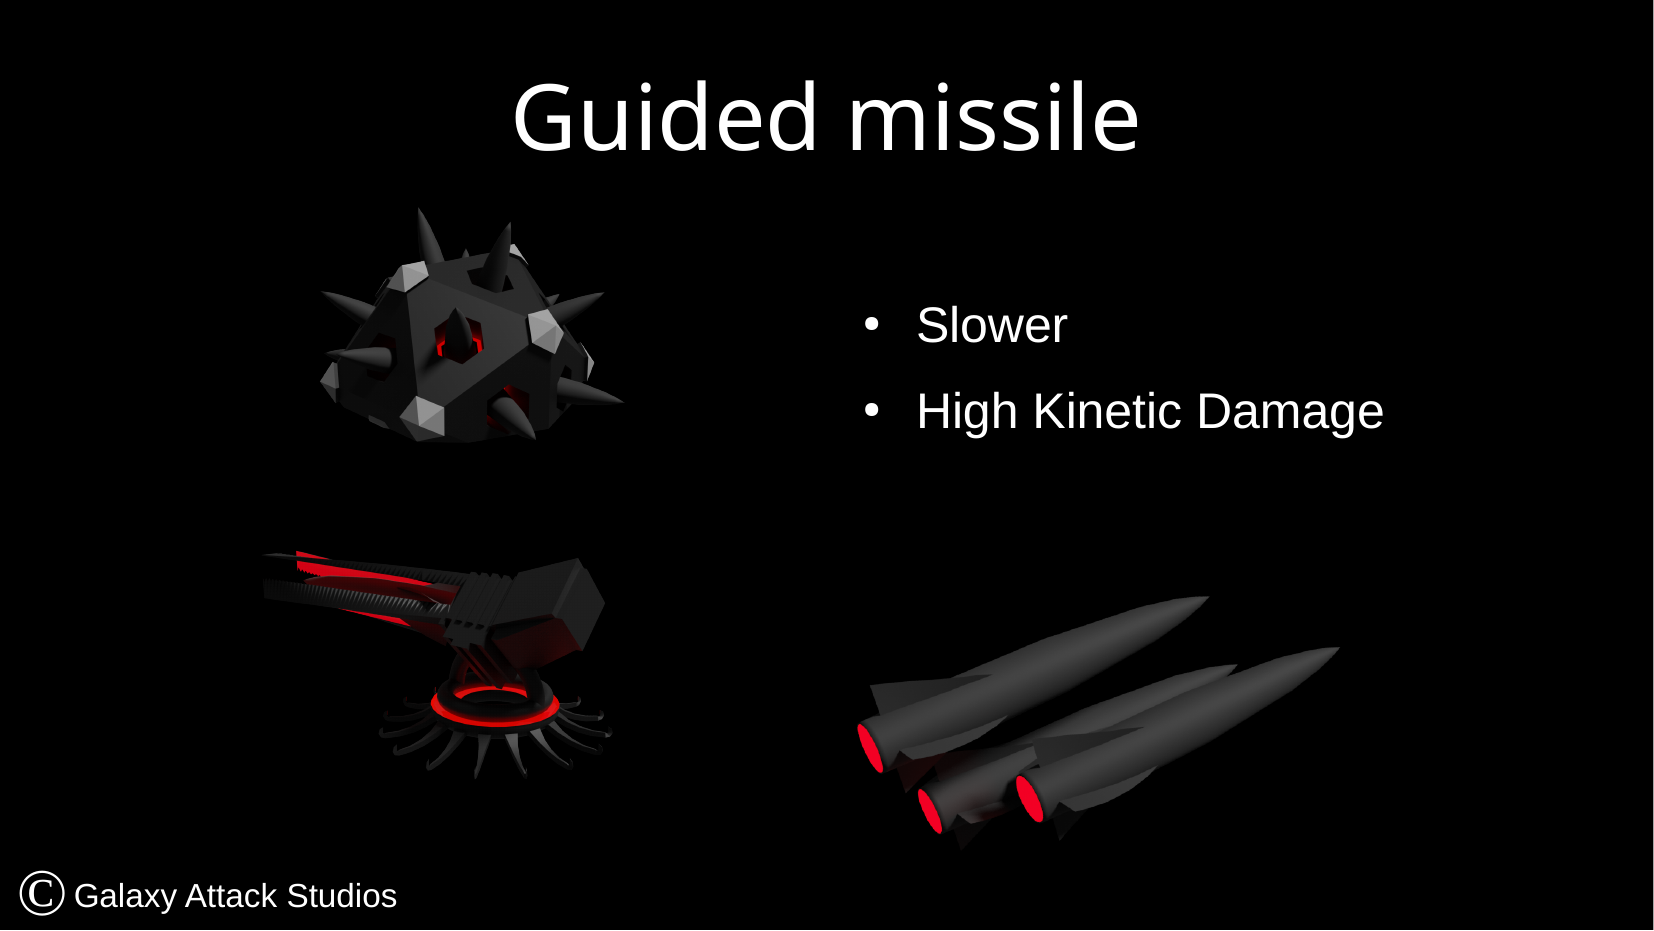

# Guided missile
Slower
High Kinetic Damage